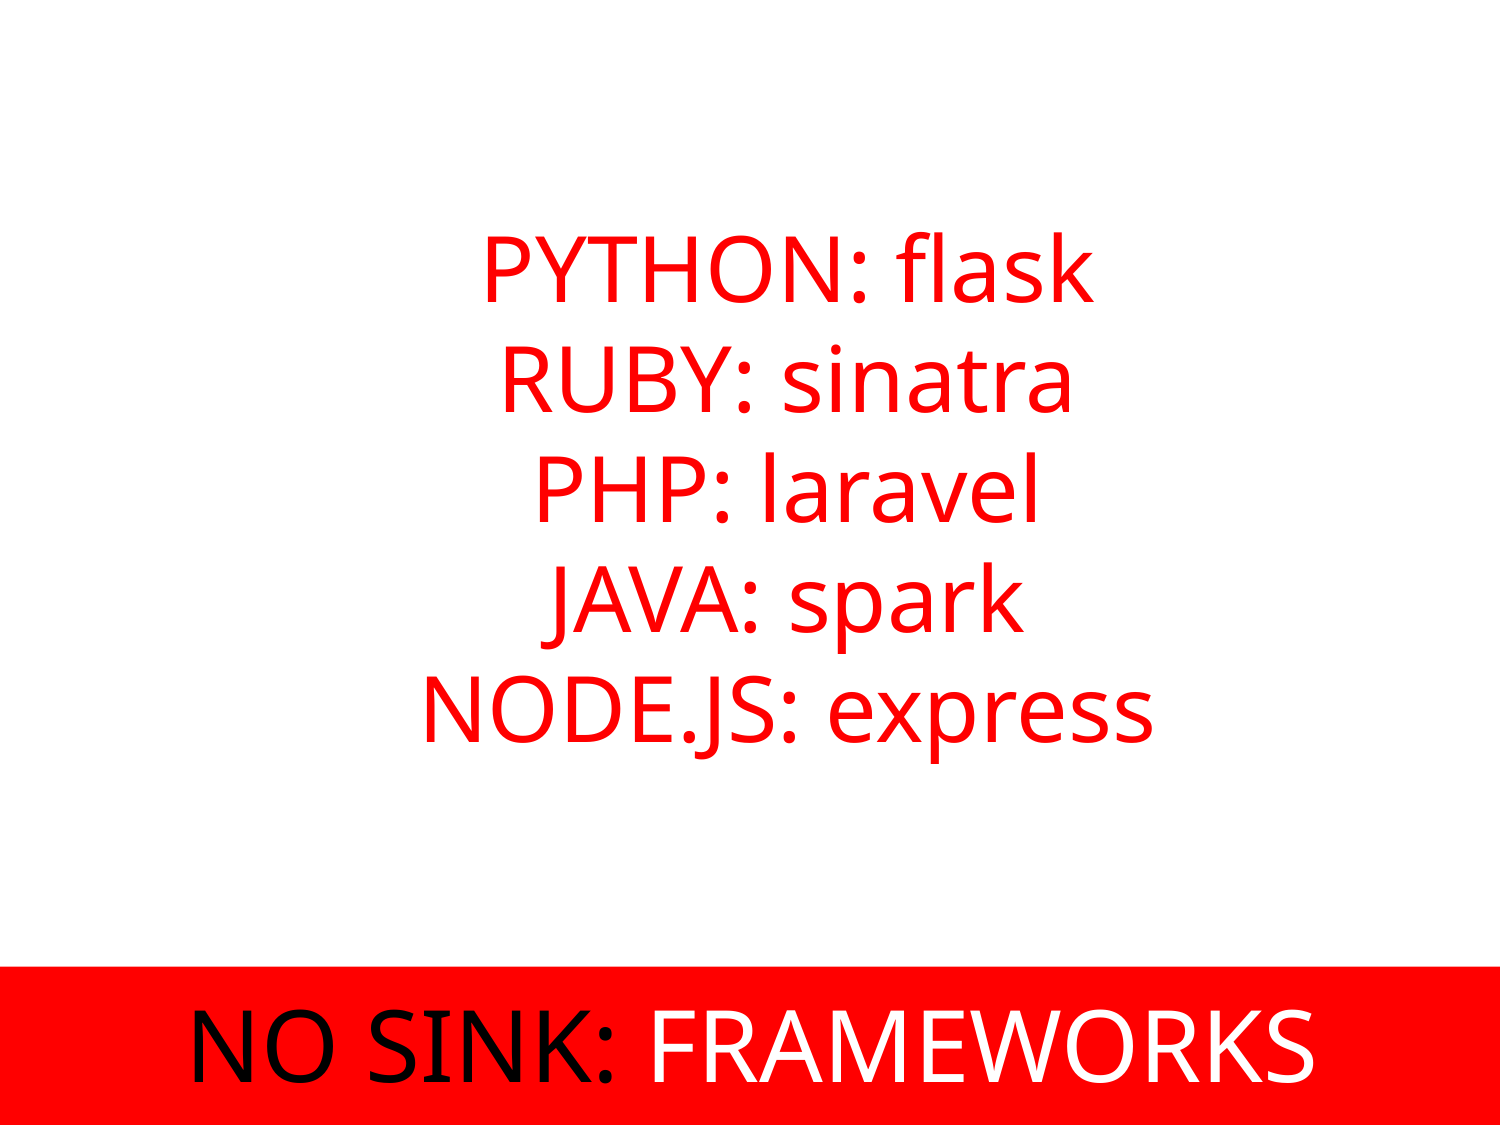

PYTHON: flask
RUBY: sinatra
PHP: laravel
JAVA: spark
NODE.JS: express
# NO SINK: FRAMEWORKS